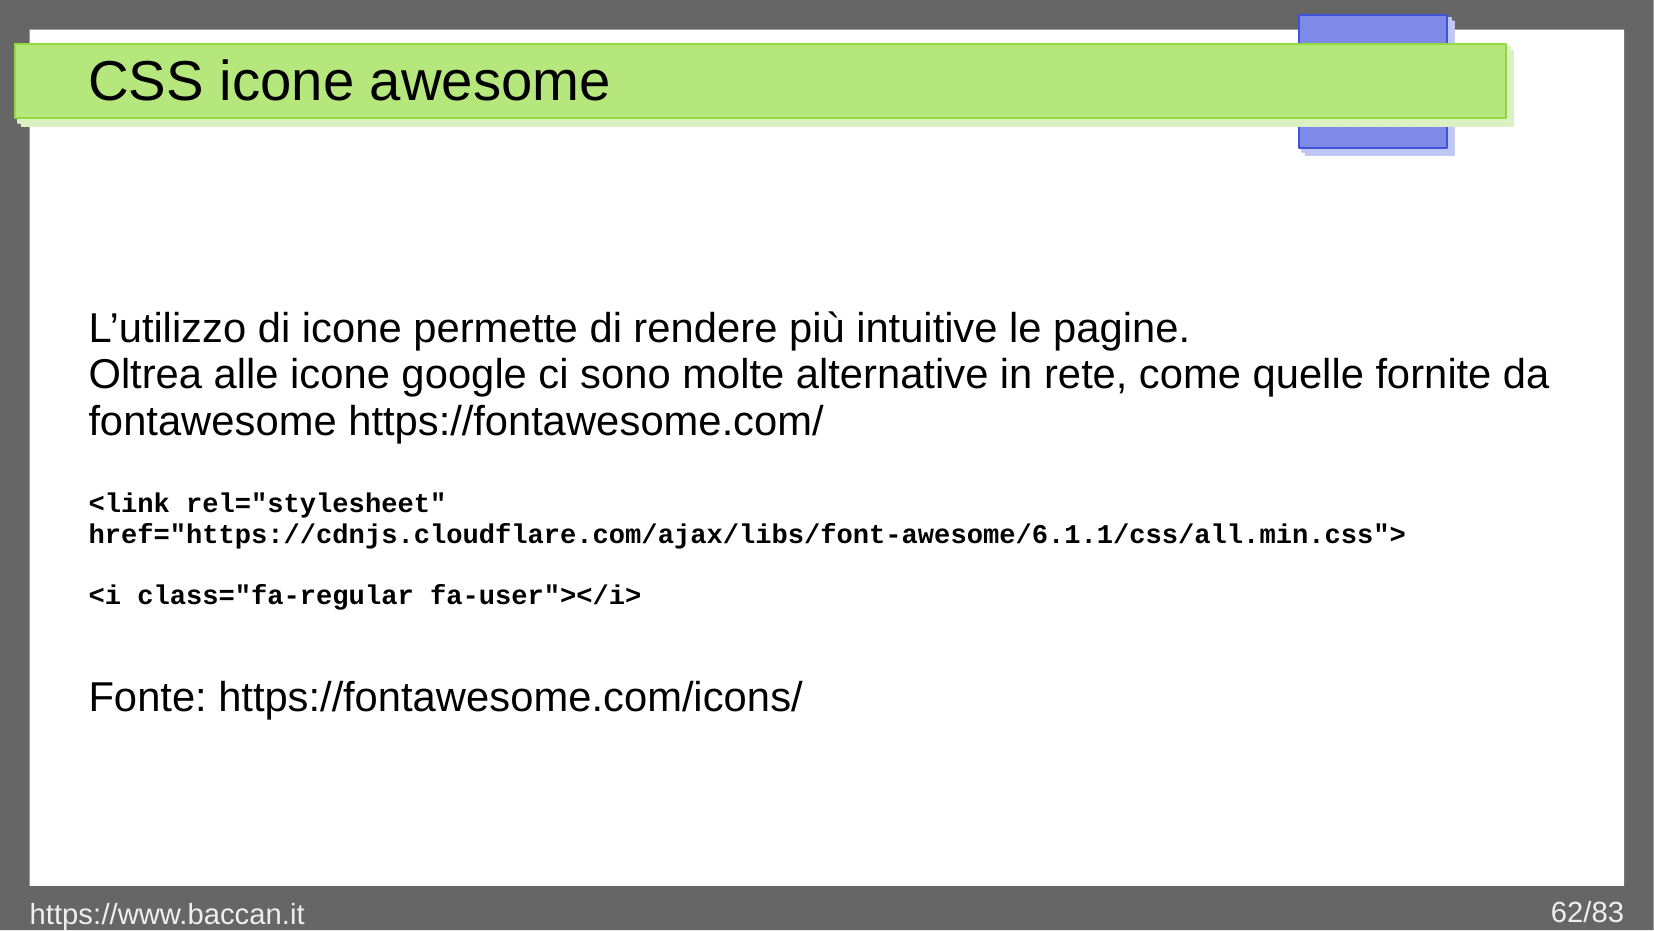

# CSS icone awesome
L’utilizzo di icone permette di rendere più intuitive le pagine.
Oltrea alle icone google ci sono molte alternative in rete, come quelle fornite da fontawesome https://fontawesome.com/
<link rel="stylesheet" href="https://cdnjs.cloudflare.com/ajax/libs/font-awesome/6.1.1/css/all.min.css">
<i class="fa-regular fa-user"></i>
Fonte: https://fontawesome.com/icons/
62
https://www.baccan.it